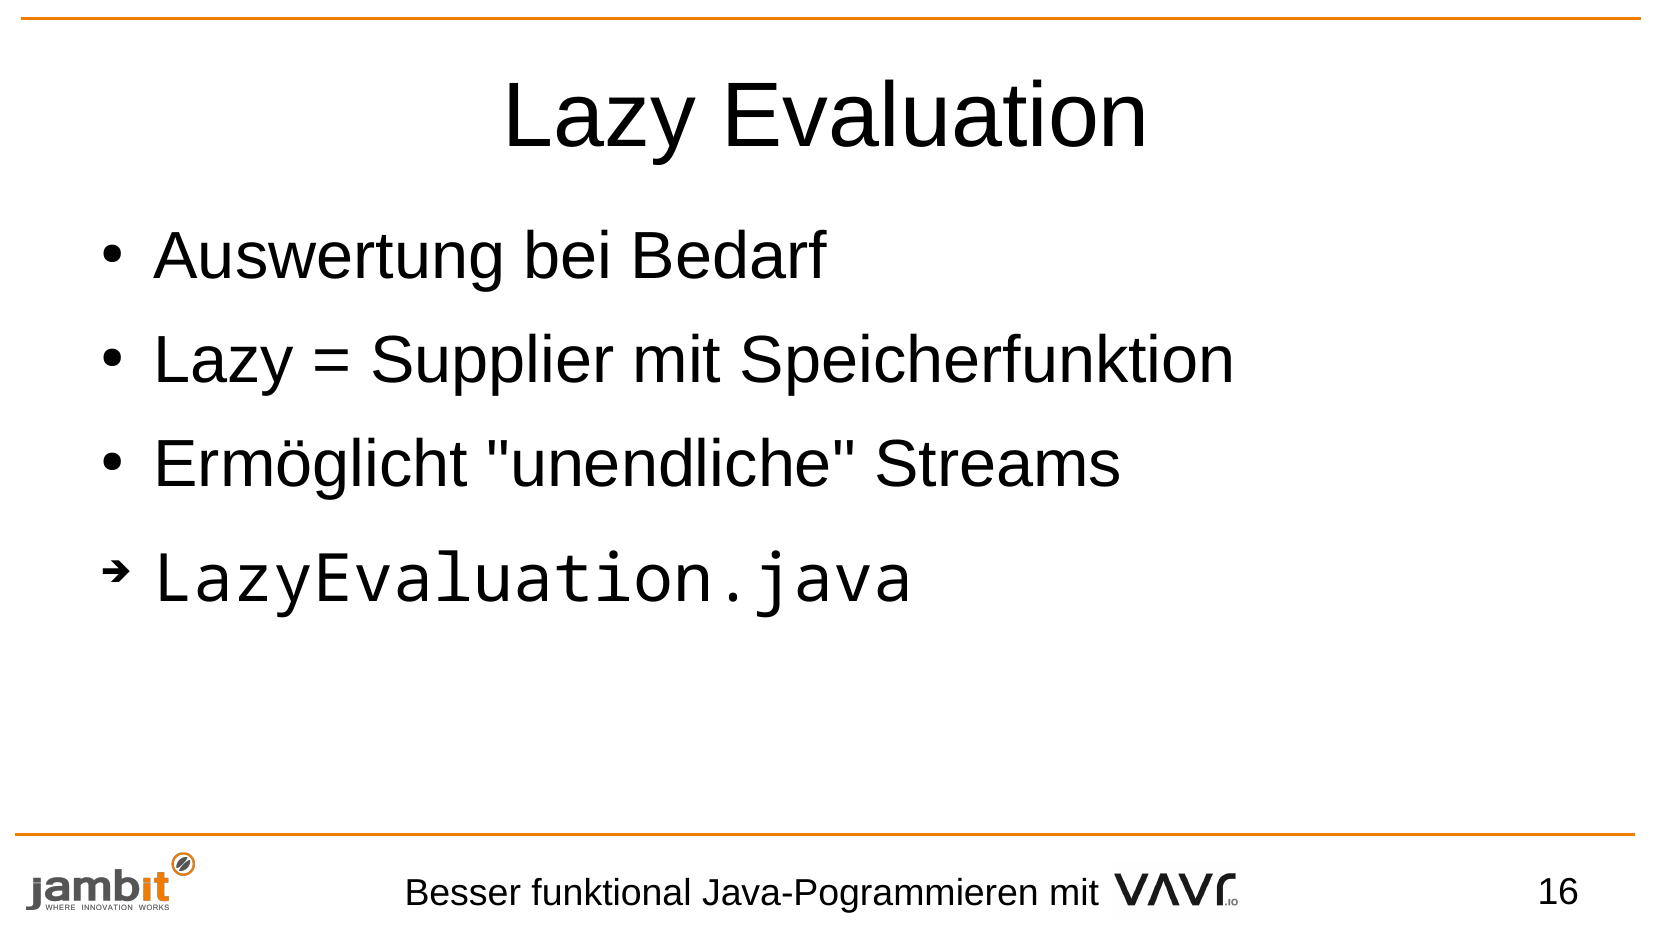

# Lazy Evaluation
Auswertung bei Bedarf
Lazy = Supplier mit Speicherfunktion
Ermöglicht "unendliche" Streams
LazyEvaluation.java